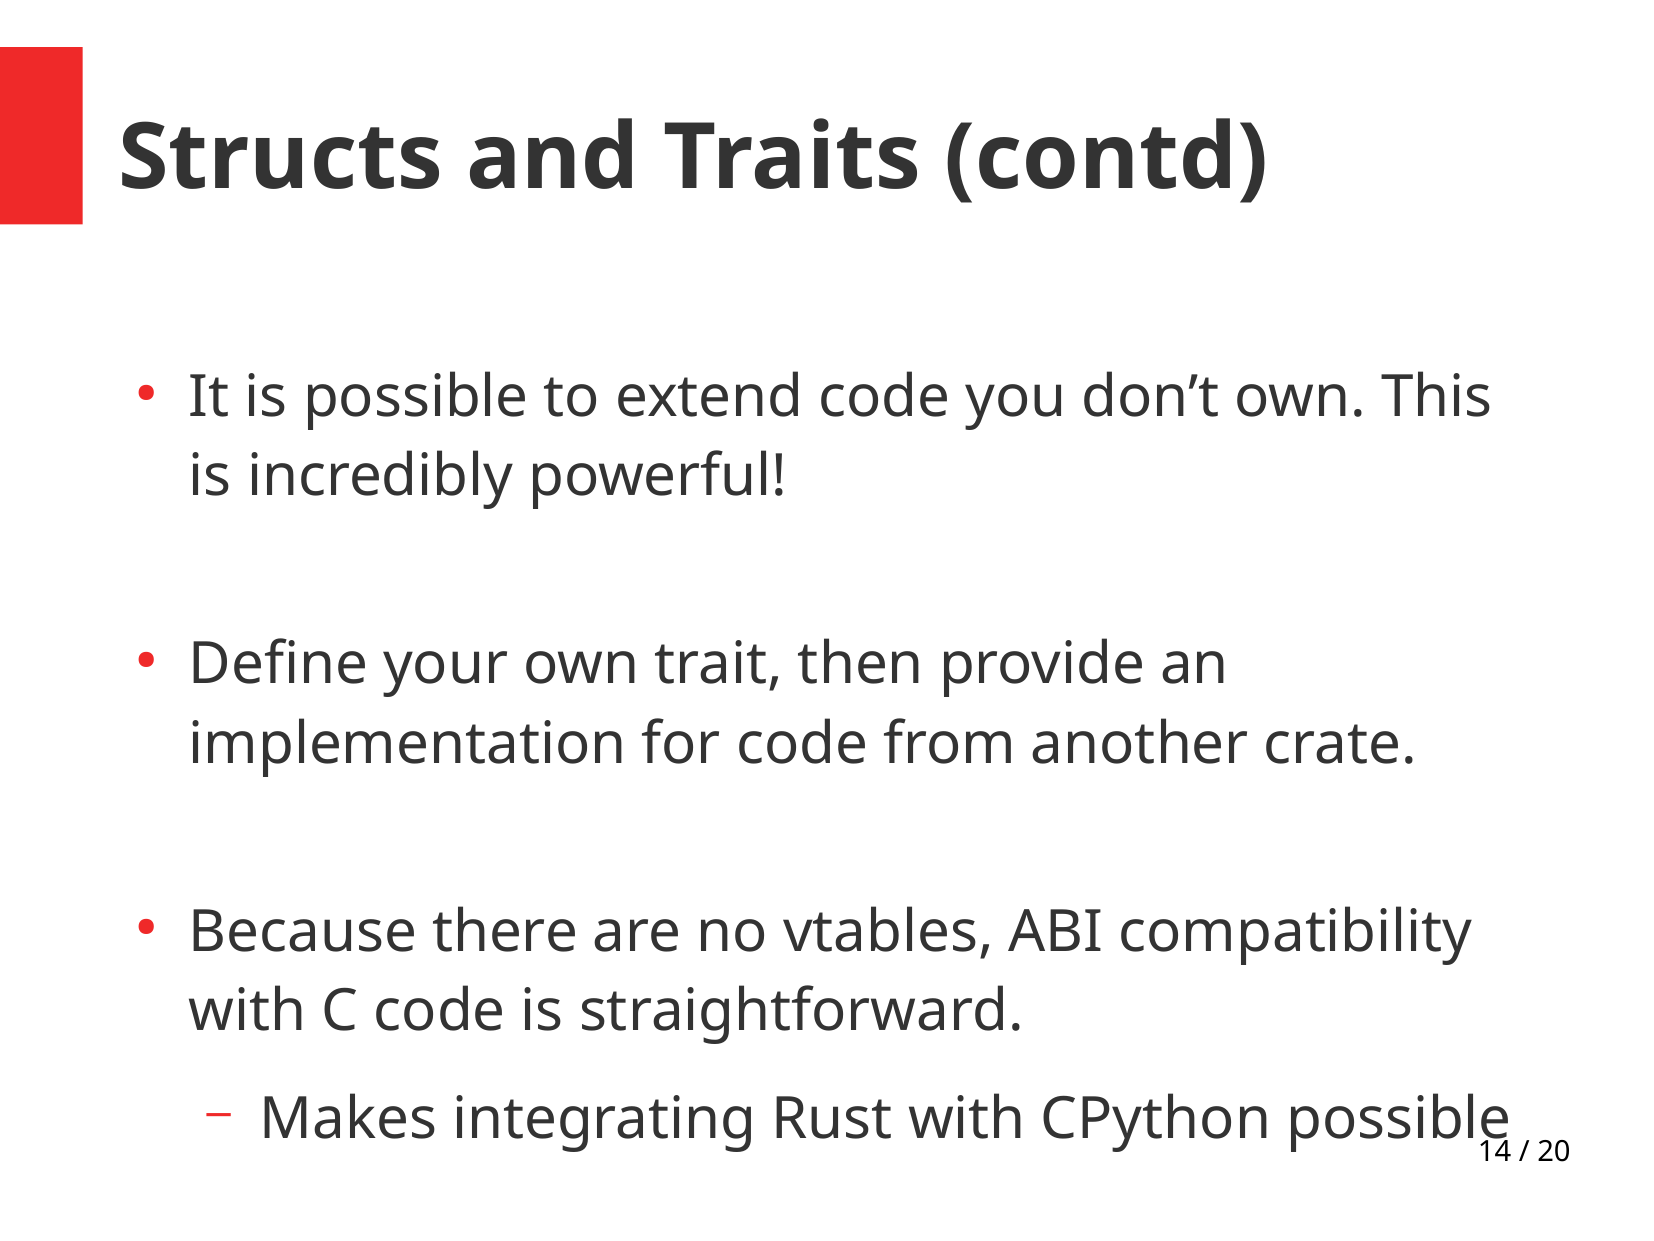

# Structs and Traits (contd)
It is possible to extend code you don’t own. This is incredibly powerful!
Define your own trait, then provide an implementation for code from another crate.
Because there are no vtables, ABI compatibility with C code is straightforward.
Makes integrating Rust with CPython possible
14